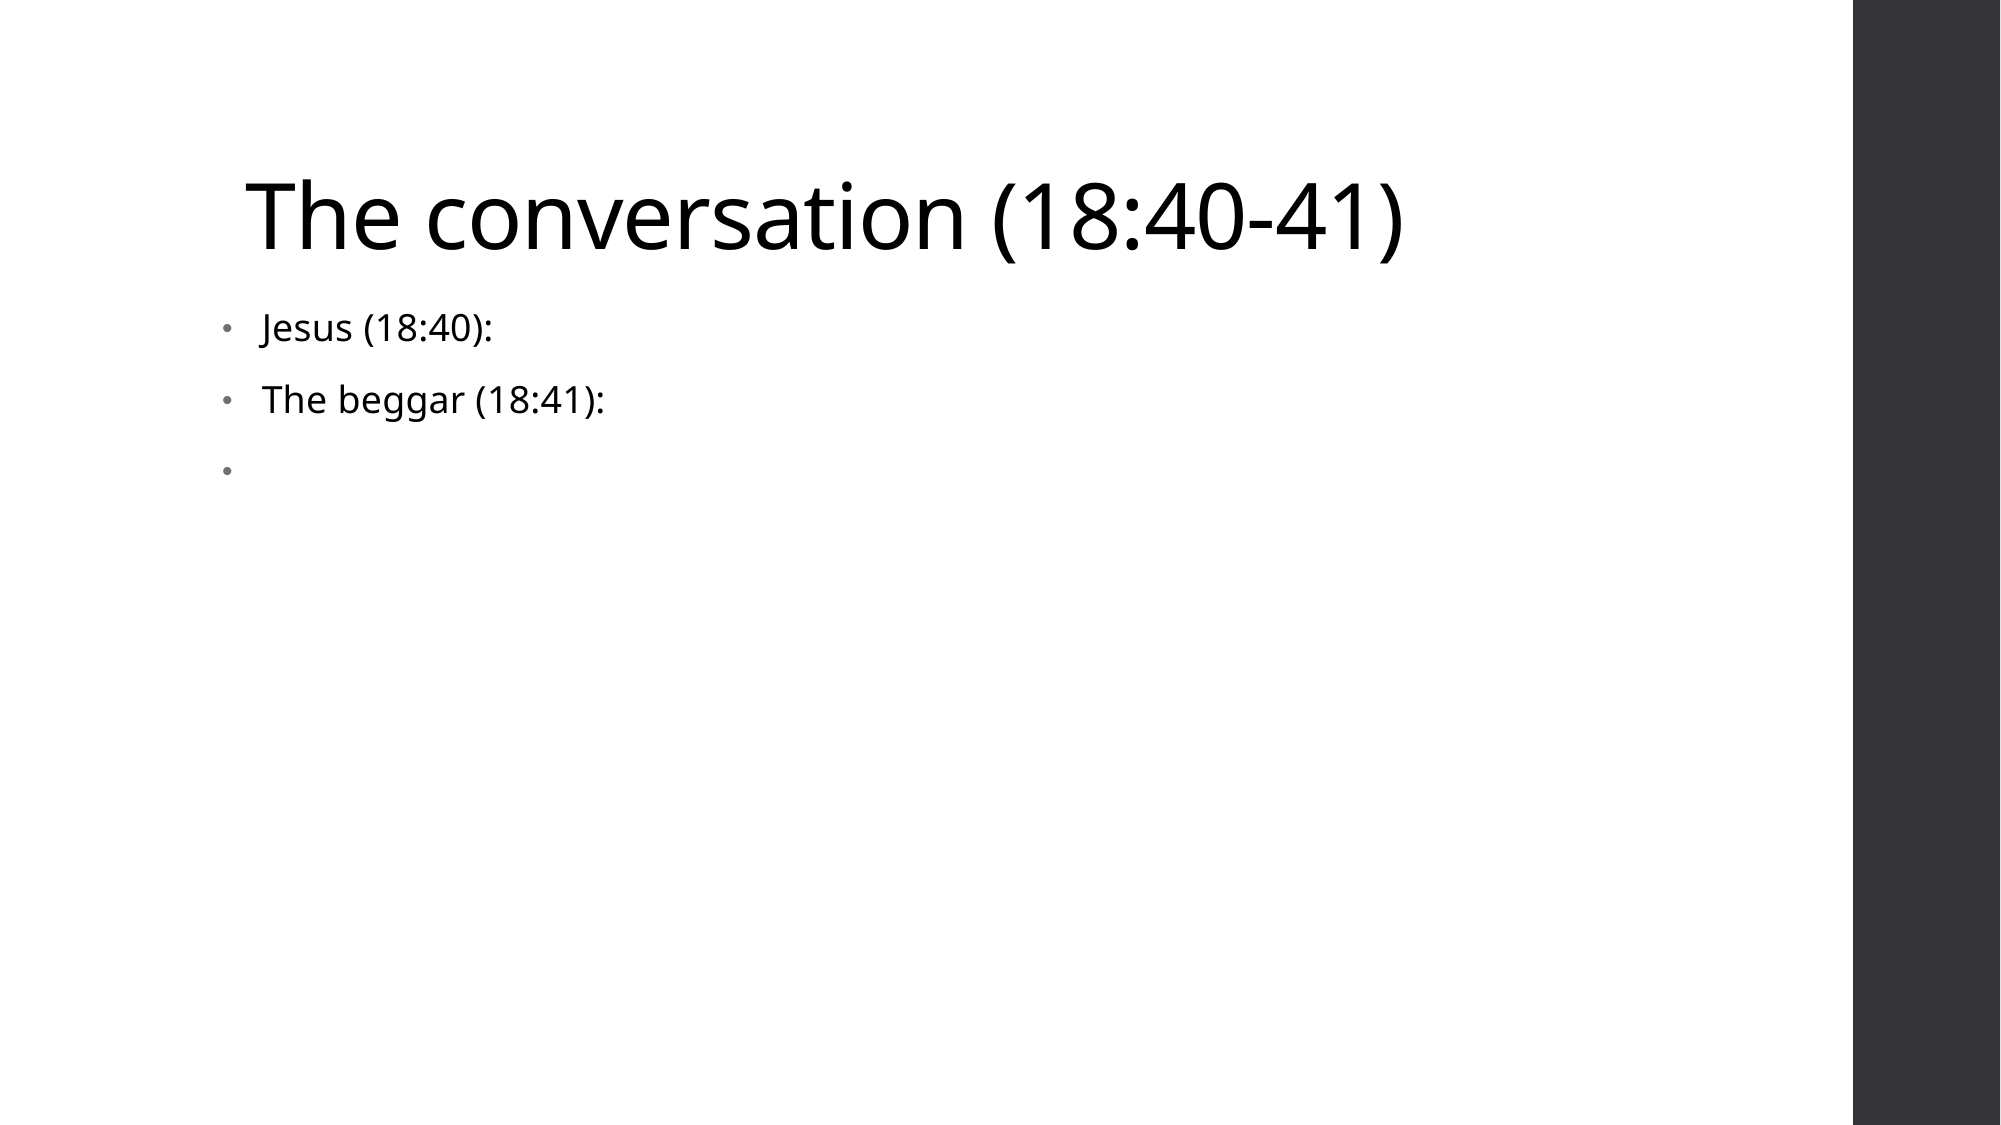

# The conversation (18:40-41)
 Jesus (18:40):
 The beggar (18:41):